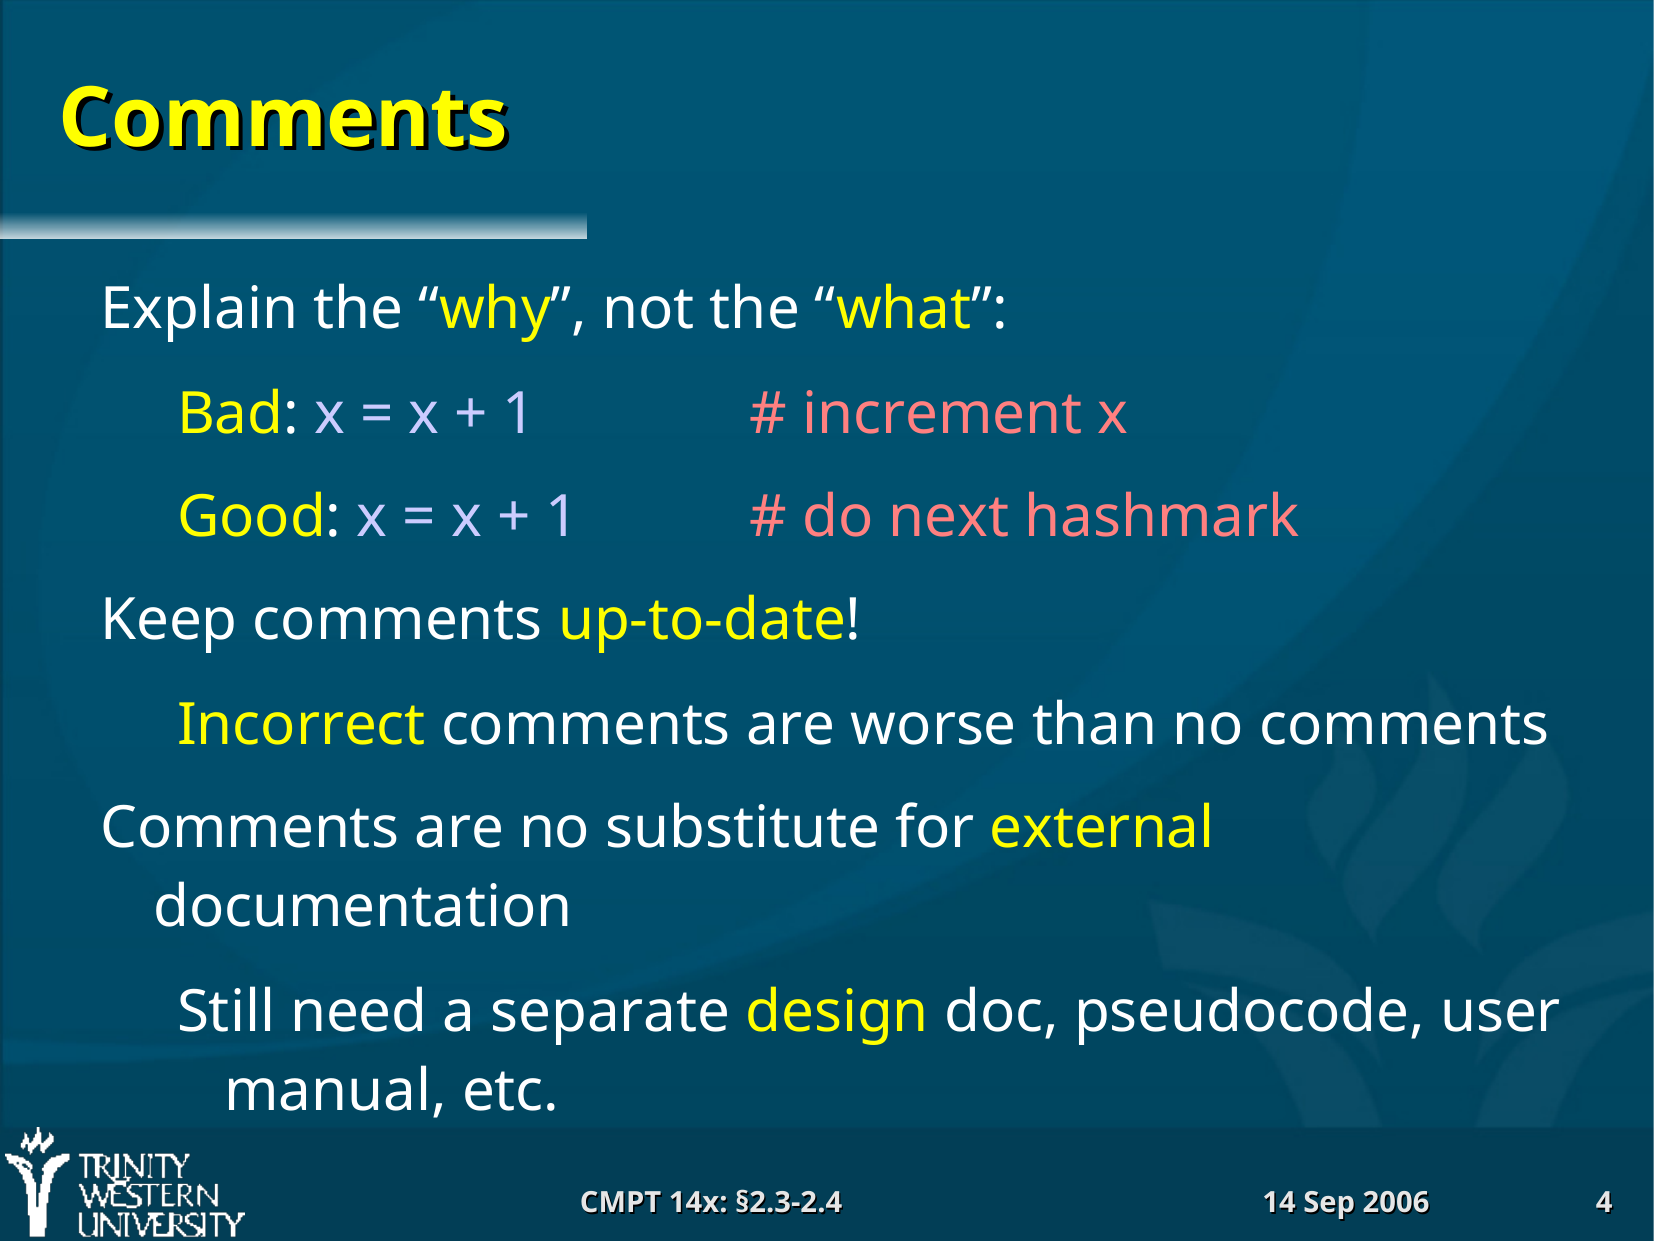

# Comments
Explain the “why”, not the “what”:
Bad: x = x + 1			# increment x
Good: x = x + 1			# do next hashmark
Keep comments up-to-date!
Incorrect comments are worse than no comments
Comments are no substitute for external documentation
Still need a separate design doc, pseudocode, user manual, etc.
CMPT 14x: §2.3-2.4
14 Sep 2006
4